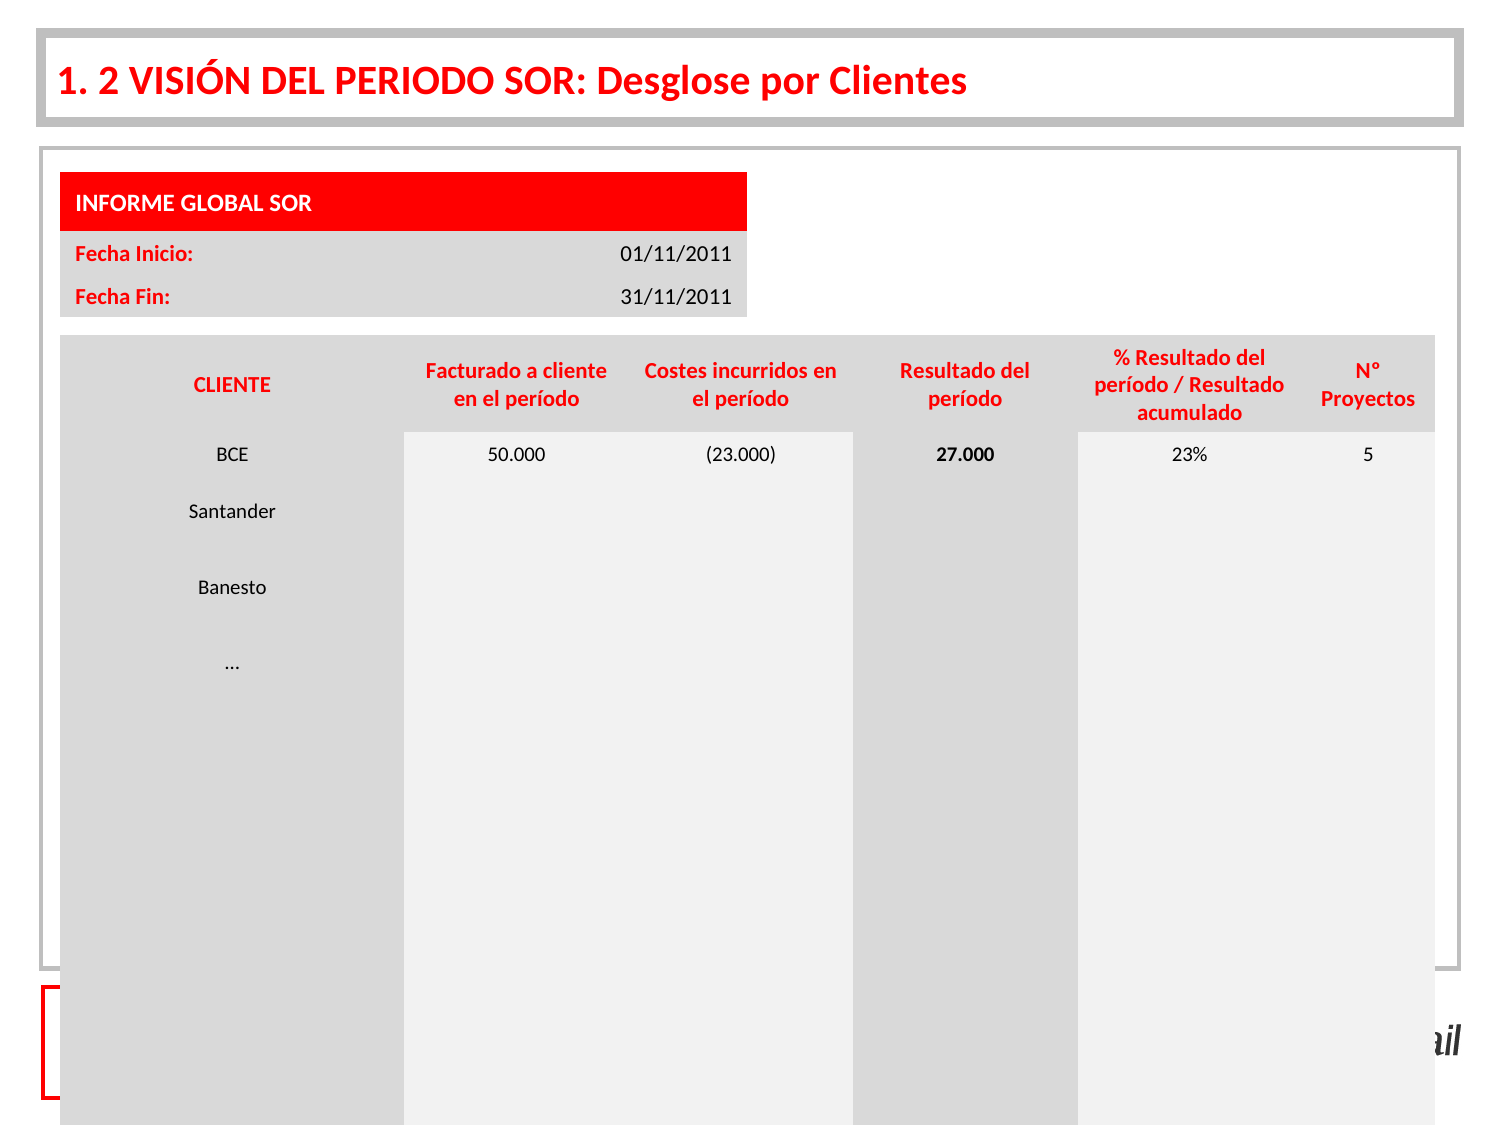

1. 2 VISIÓN DEL PERIODO SOR: Desglose por Clientes
| INFORME GLOBAL SOR | |
| --- | --- |
| Fecha Inicio: | 01/11/2011 |
| Fecha Fin: | 31/11/2011 |
| CLIENTE | Facturado a cliente en el período | Costes incurridos en el período | Resultado del período | % Resultado del período / Resultado acumulado | Nº Proyectos |
| --- | --- | --- | --- | --- | --- |
| BCE | 50.000 | (23.000) | 27.000 | 23% | 5 |
| Santander | | | | | |
| Banesto | | | | | |
| … | | | | | |
| | | | | | |
| | | | | | |
| | | | | | |
| | | | | | |
| | | | | | |
| | | | | | |
| | | | | | |
| TOTAL SOR | | | 5.000 | 5.000/20.000 | |